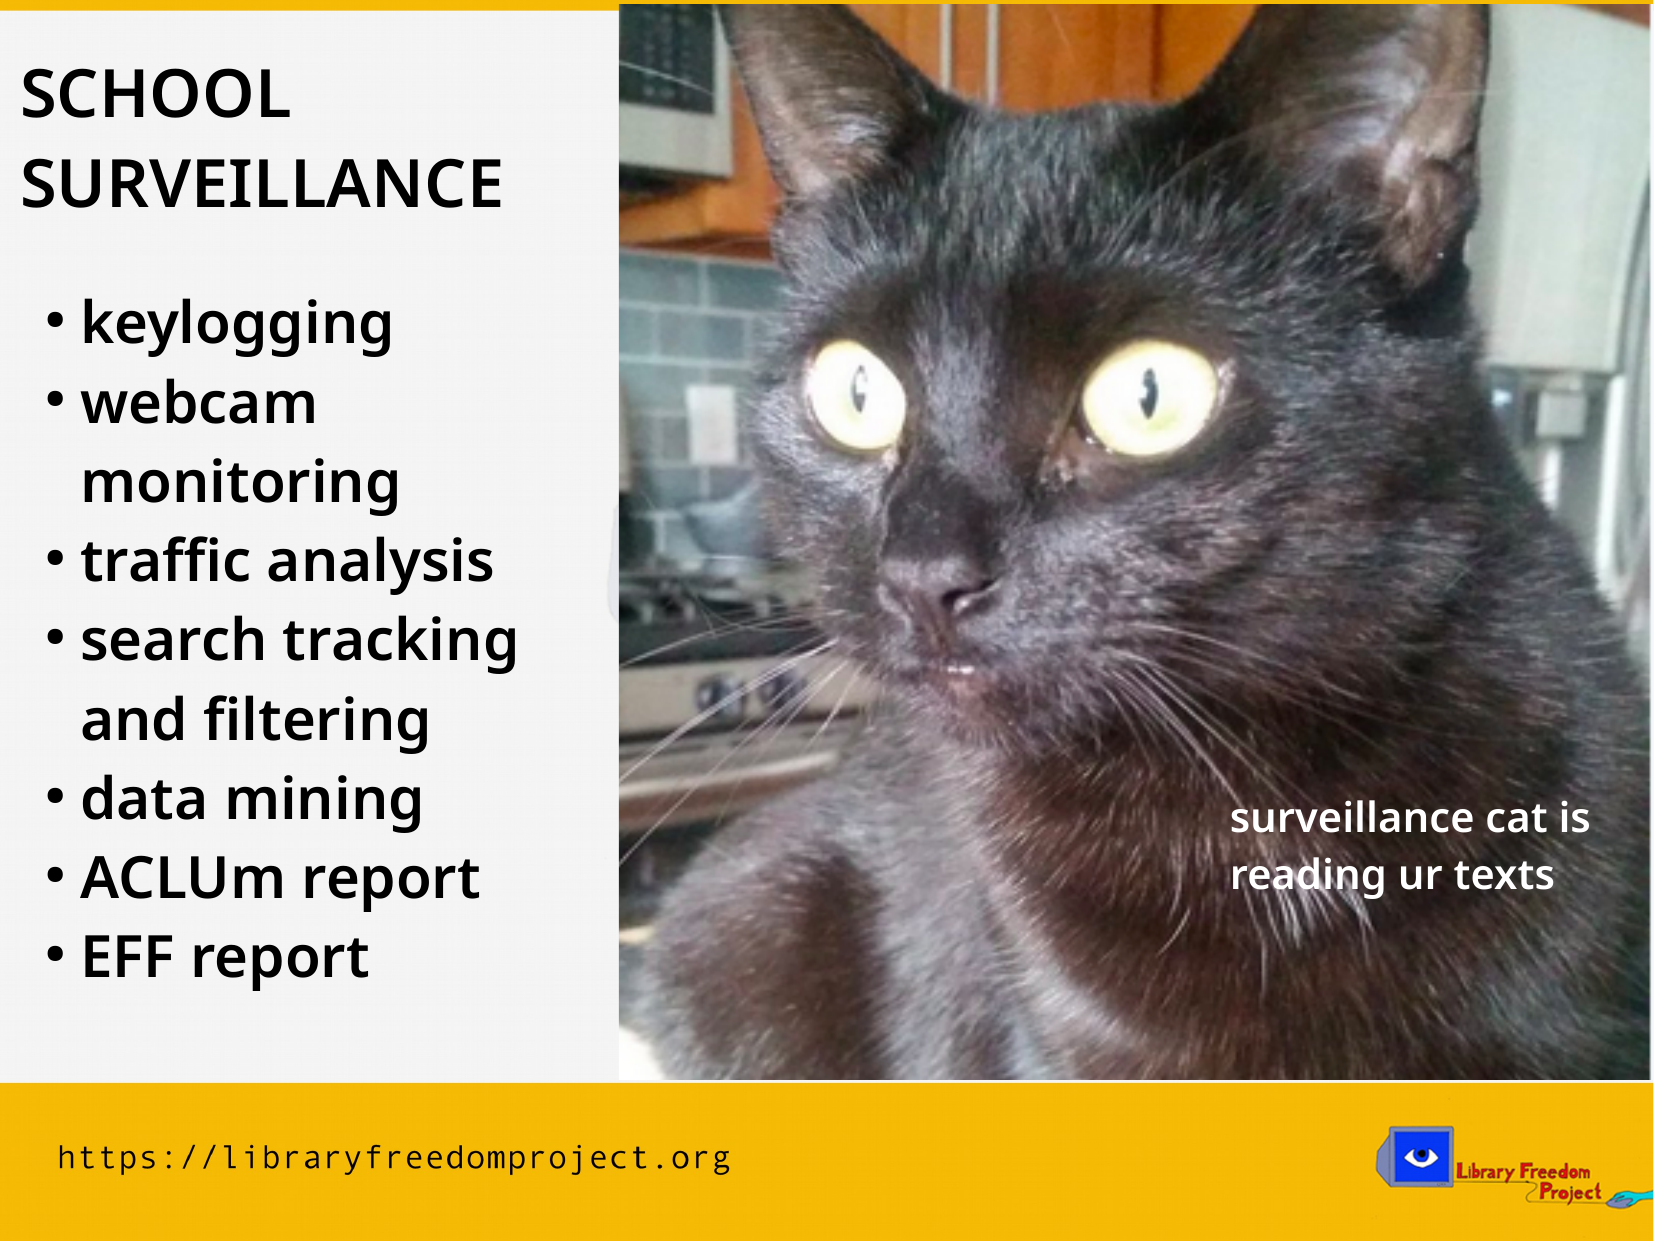

SCHOOL SURVEILLANCE
#
keylogging
webcam monitoring
traffic analysis
search tracking and filtering
data mining
ACLUm report
EFF report
surveillance cat is reading ur texts